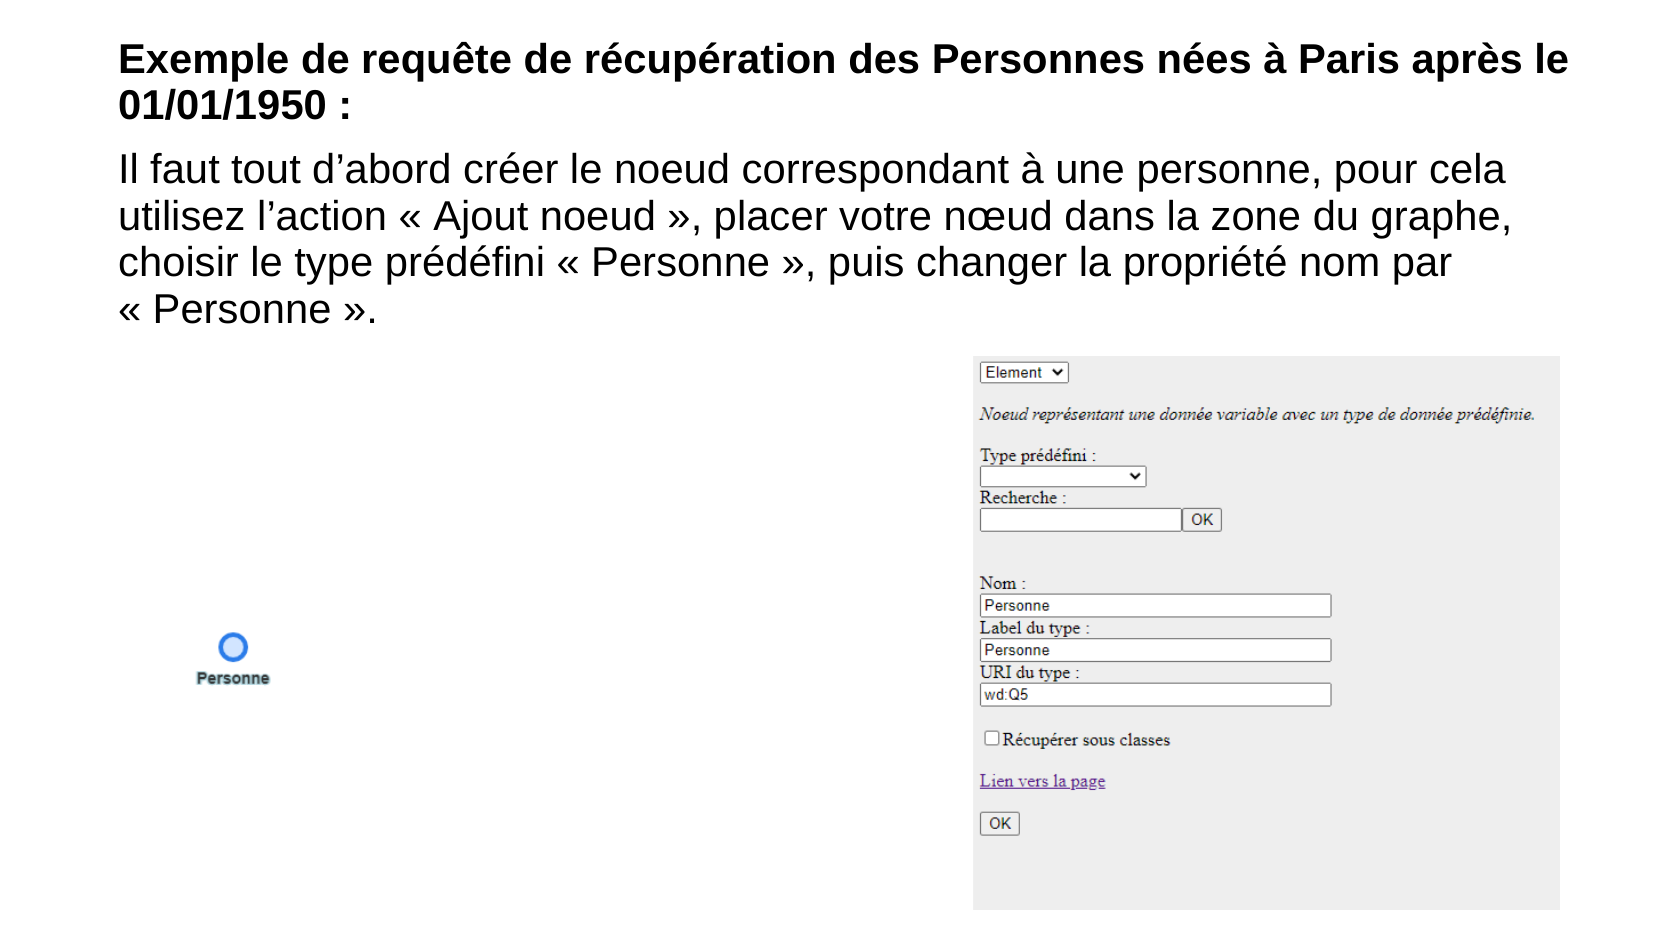

# Exemple de requête de récupération des Personnes nées à Paris après le 01/01/1950 :
Il faut tout d’abord créer le noeud correspondant à une personne, pour cela utilisez l’action « Ajout noeud », placer votre nœud dans la zone du graphe, choisir le type prédéfini « Personne », puis changer la propriété nom par « Personne ».